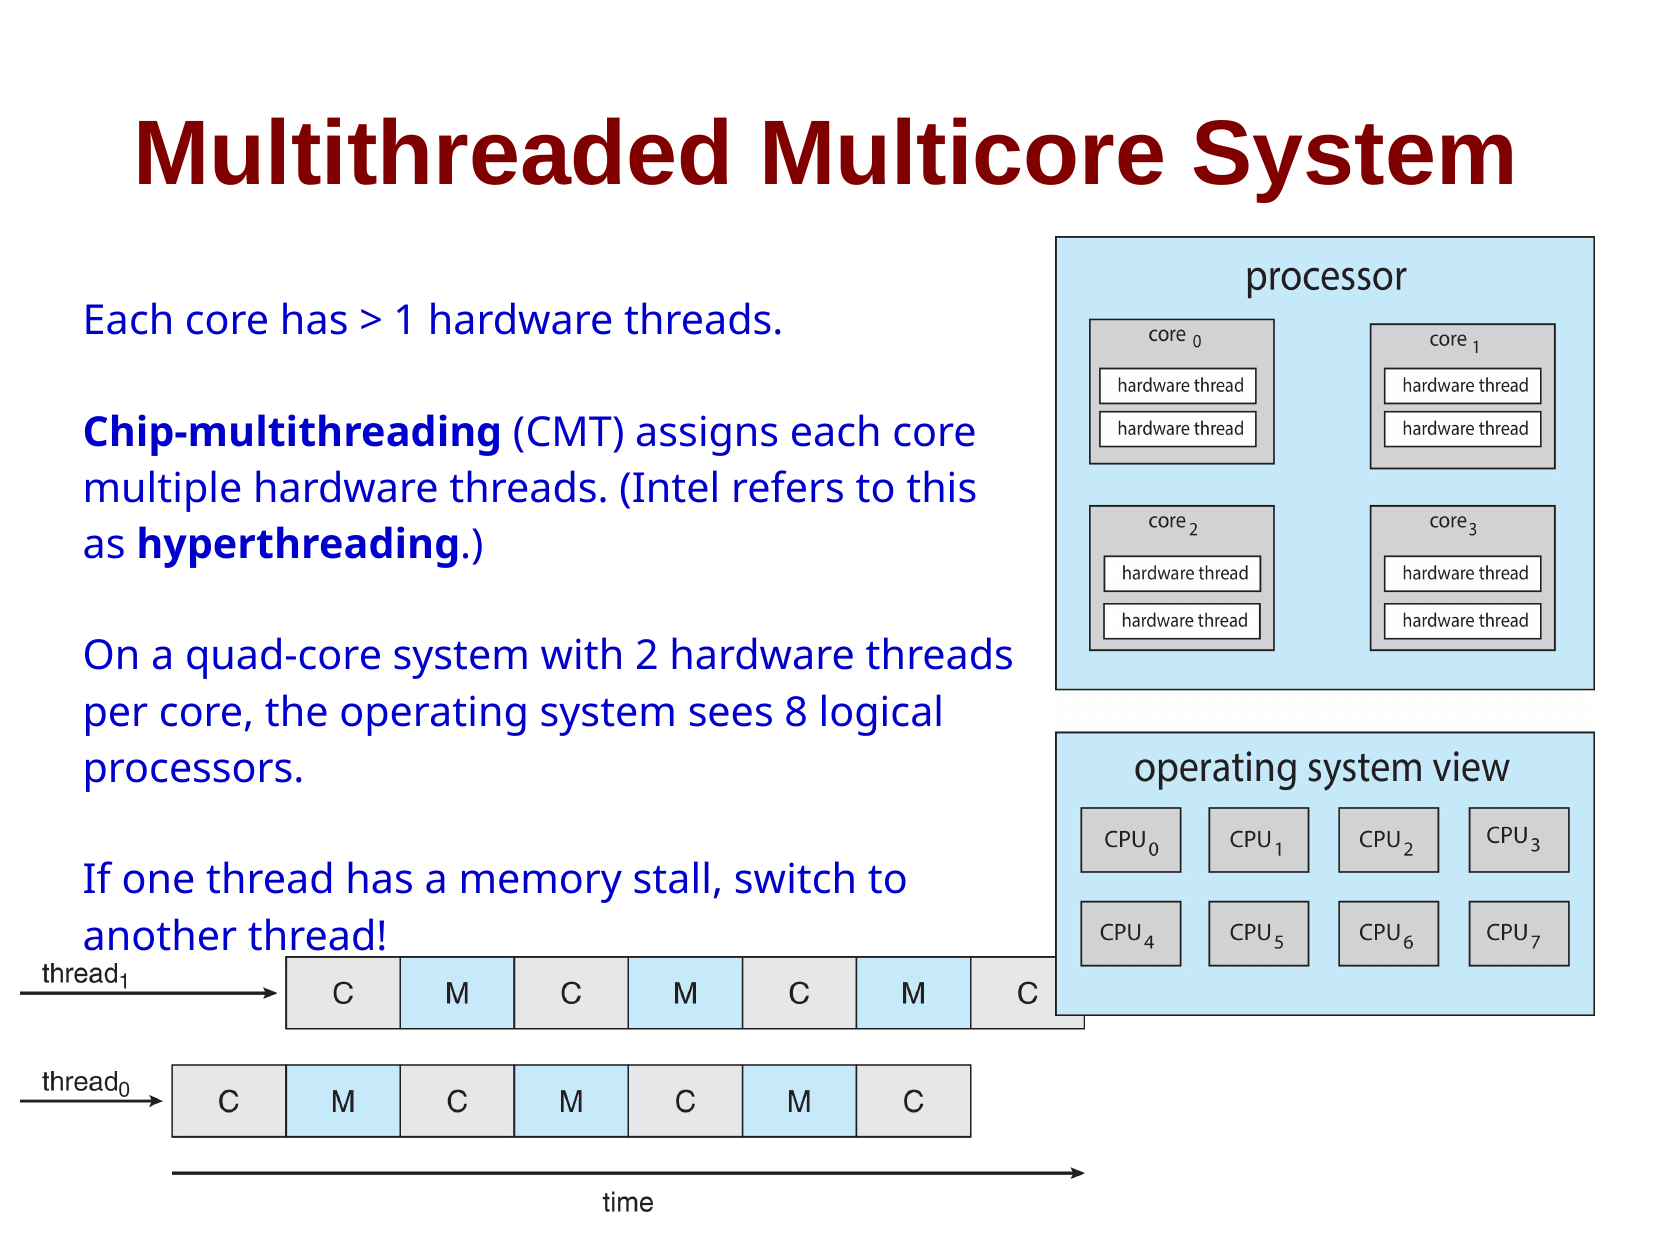

# Multithreaded Multicore System
Each core has > 1 hardware threads.
Chip-multithreading (CMT) assigns each core multiple hardware threads. (Intel refers to this as hyperthreading.)
On a quad-core system with 2 hardware threads per core, the operating system sees 8 logical processors.
If one thread has a memory stall, switch to another thread!